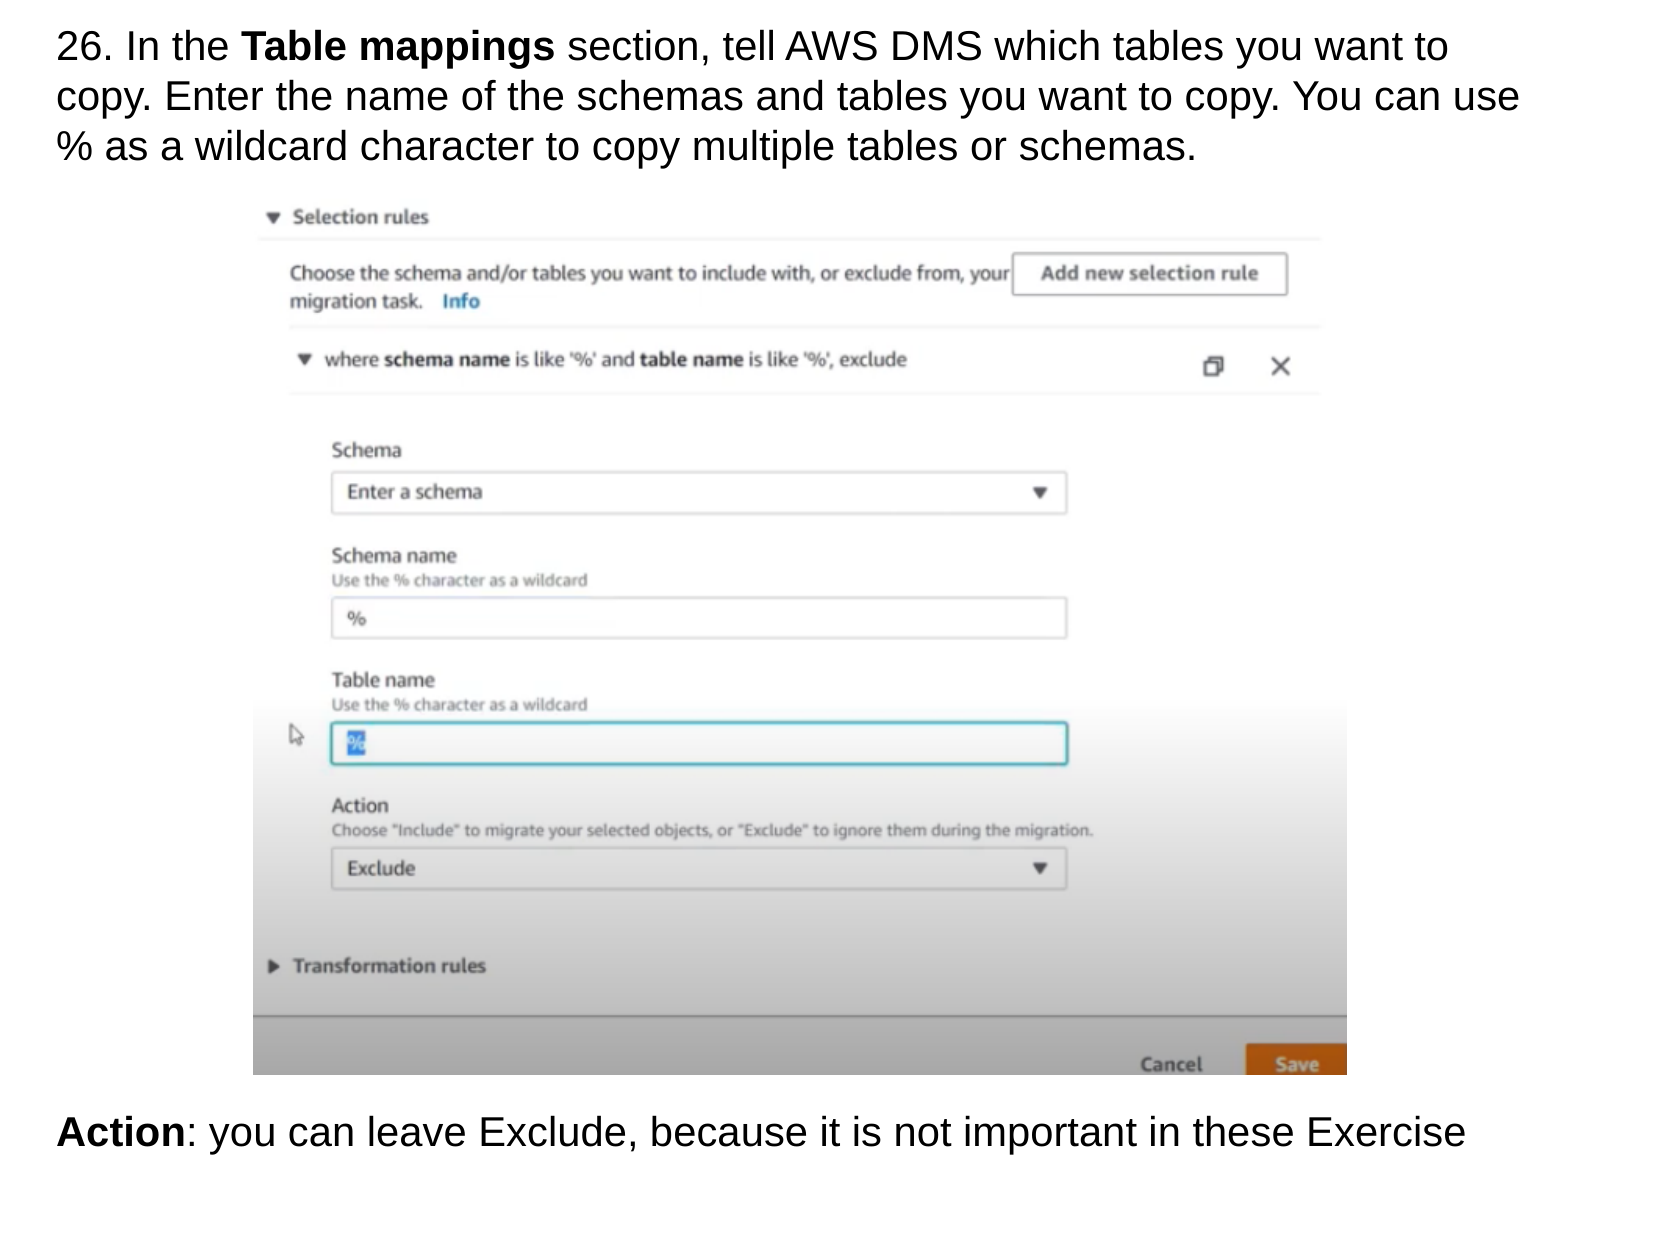

26. In the Table mappings section, tell AWS DMS which tables you want to copy. Enter the name of the schemas and tables you want to copy. You can use % as a wildcard character to copy multiple tables or schemas.
Action: you can leave Exclude, because it is not important in these Exercise